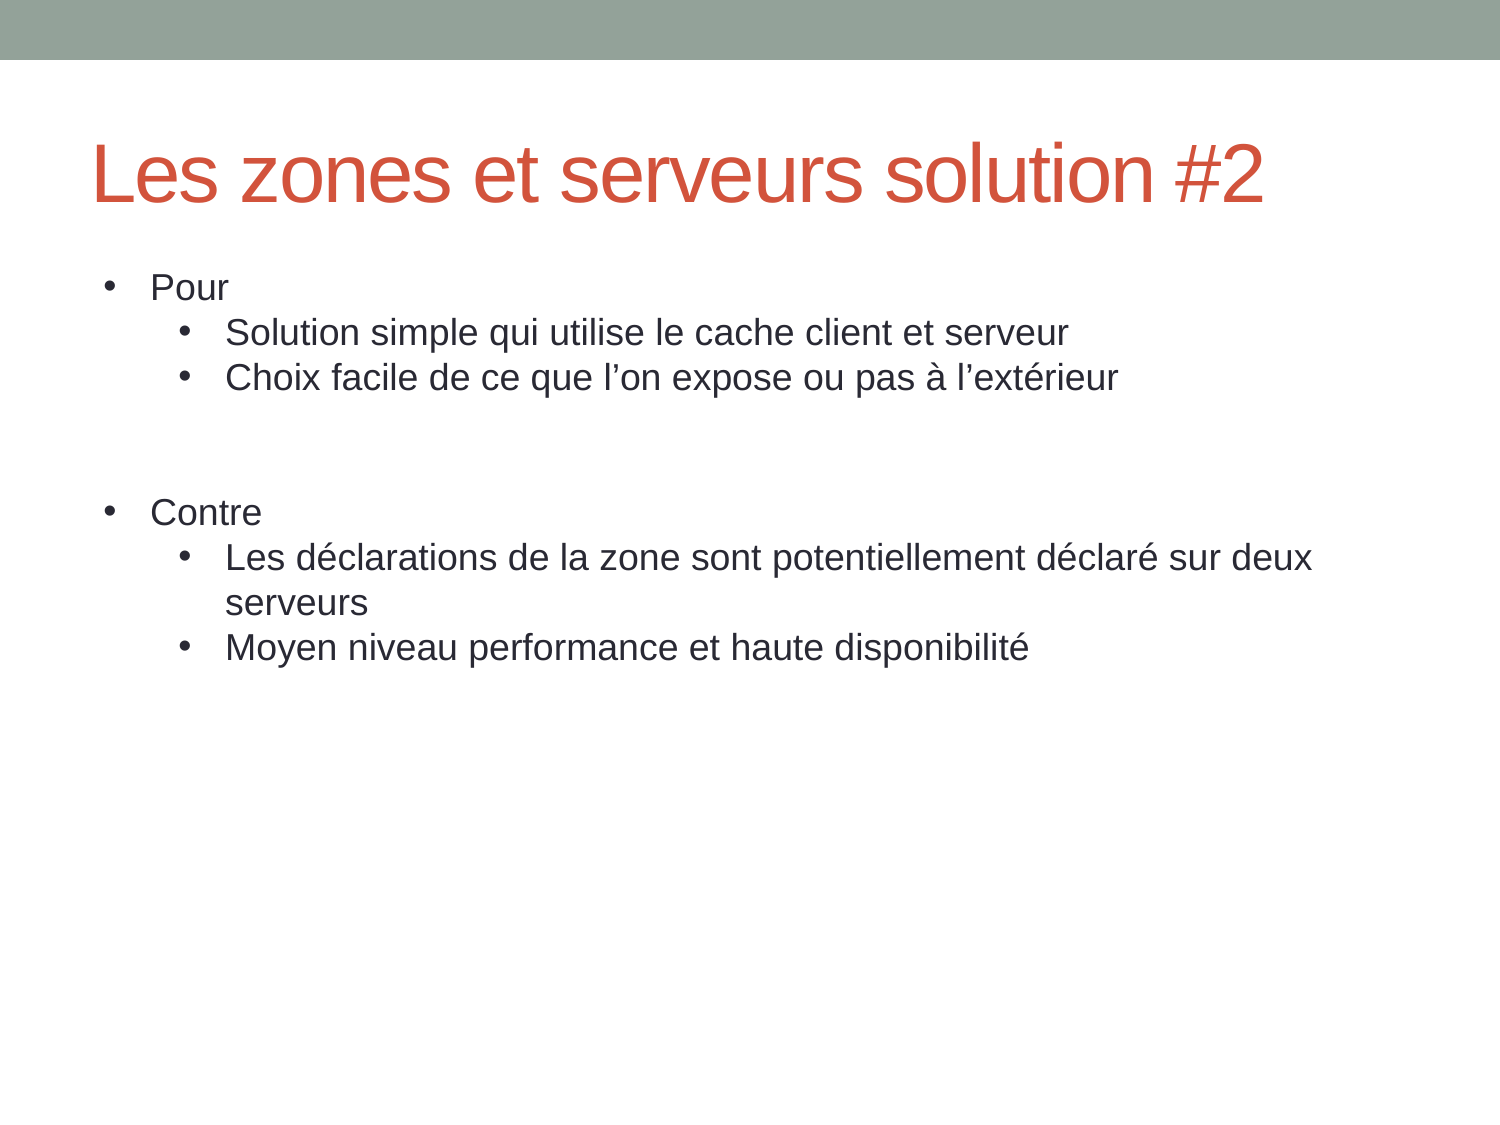

# Les zones et serveurs solution #2
Pour
Solution simple qui utilise le cache client et serveur
Choix facile de ce que l’on expose ou pas à l’extérieur
Contre
Les déclarations de la zone sont potentiellement déclaré sur deux serveurs
Moyen niveau performance et haute disponibilité